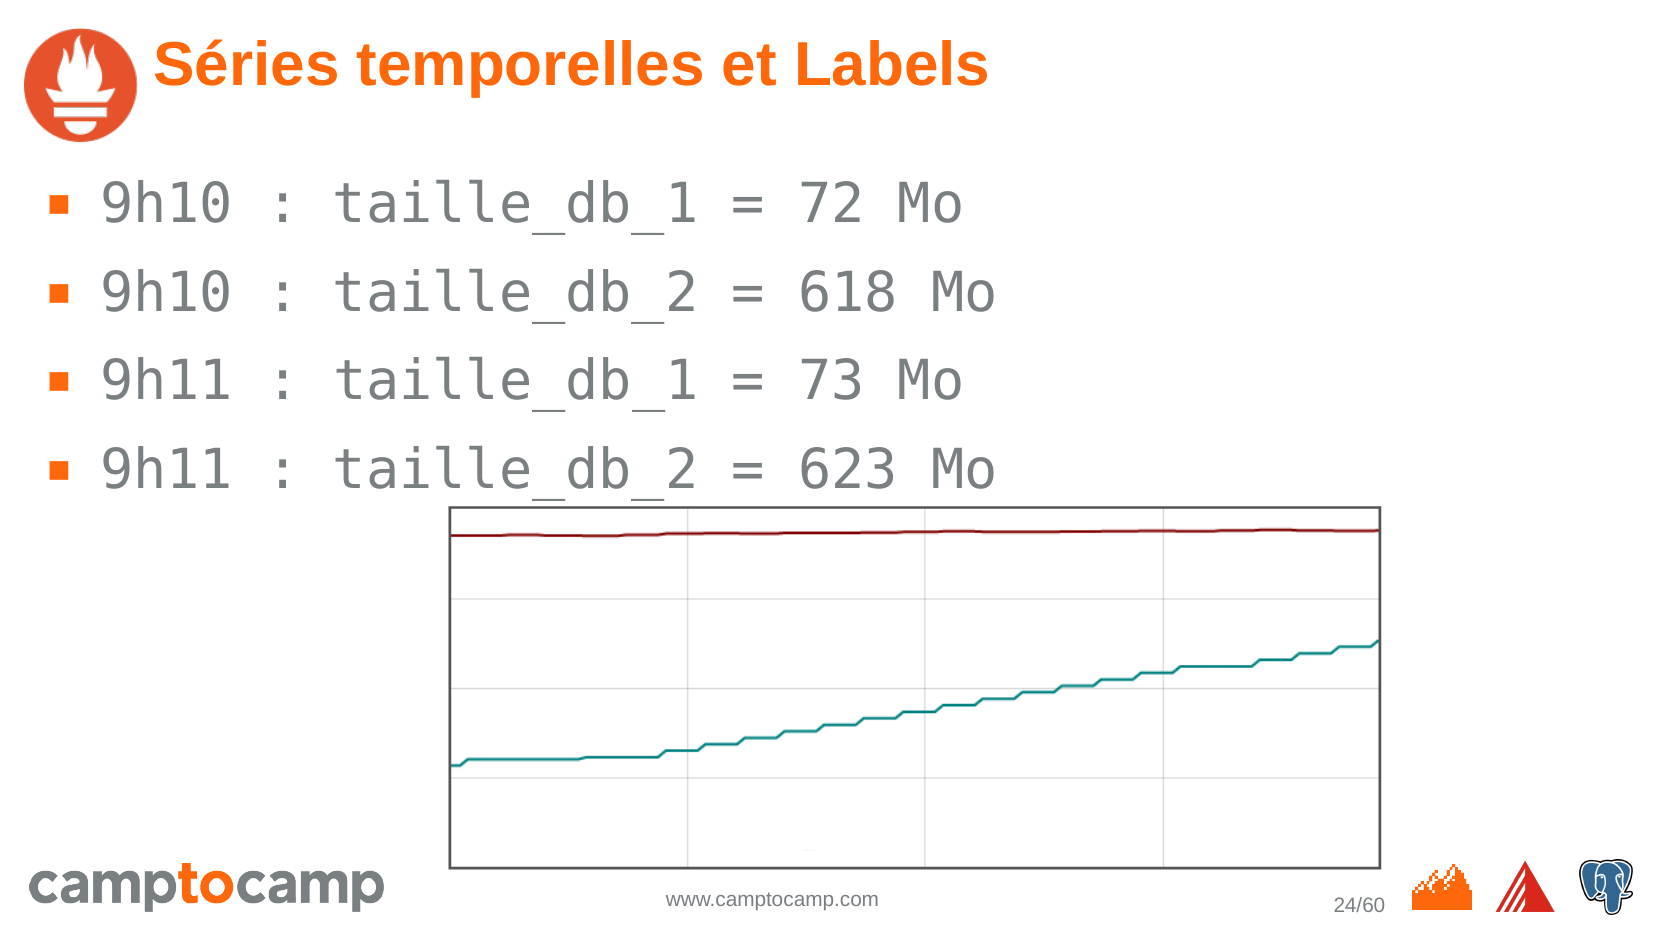

# Séries temporelles et Labels
9h10 : taille_db_1 = 72 Mo
9h10 : taille_db_2 = 618 Mo
9h11 : taille_db_1 = 73 Mo
9h11 : taille_db_2 = 623 Mo